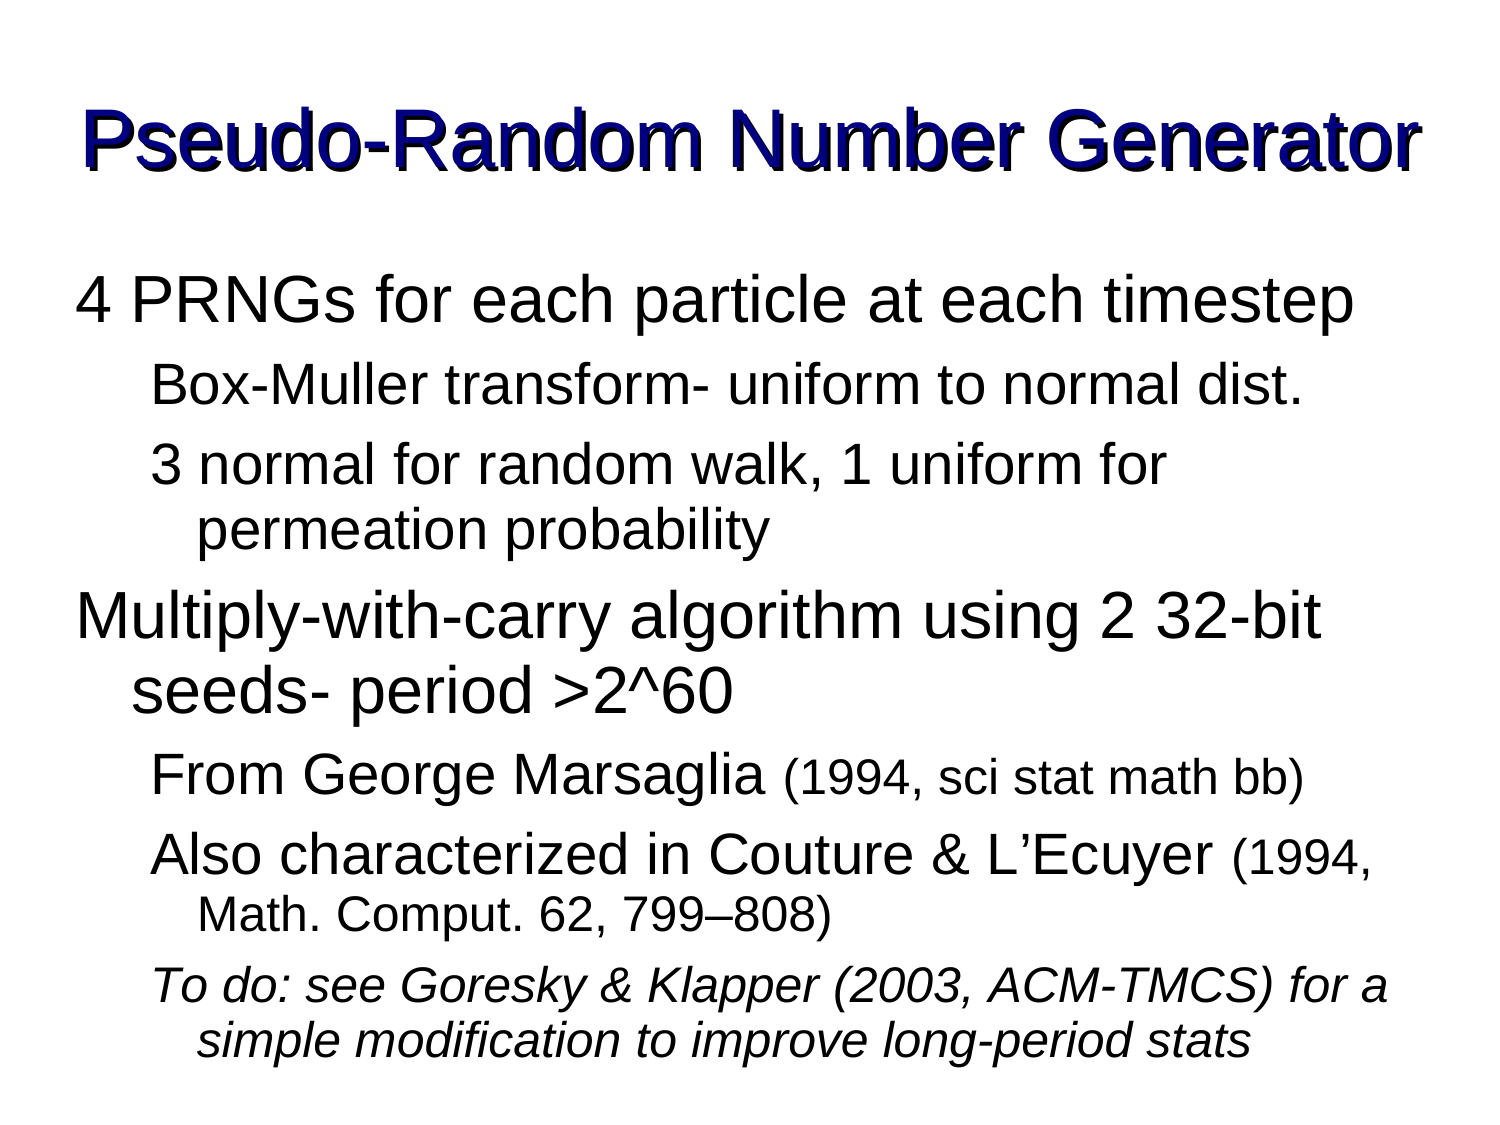

# Pseudo-Random Number Generator
4 PRNGs for each particle at each timestep
Box-Muller transform- uniform to normal dist.
3 normal for random walk, 1 uniform for permeation probability
Multiply-with-carry algorithm using 2 32-bit seeds- period >2^60
From George Marsaglia (1994, sci stat math bb)
Also characterized in Couture & L’Ecuyer (1994, Math. Comput. 62, 799–808)
To do: see Goresky & Klapper (2003, ACM-TMCS) for a simple modification to improve long-period stats